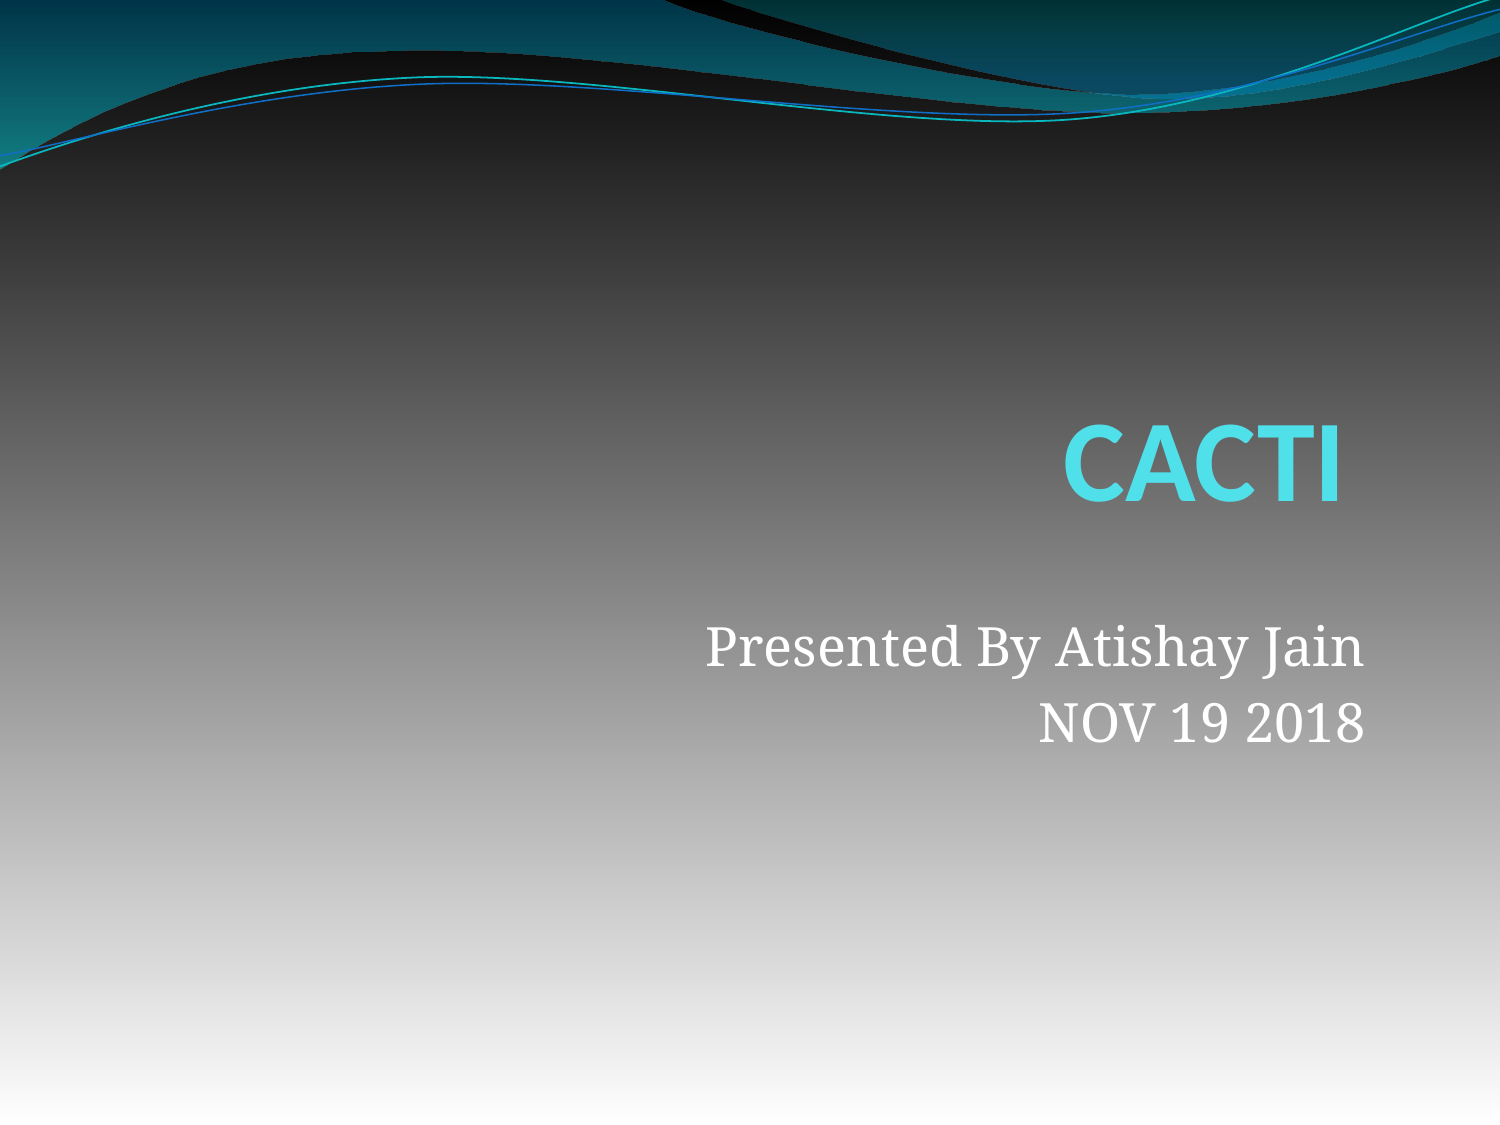

# CACTI
Presented By Atishay Jain
NOV 19 2018